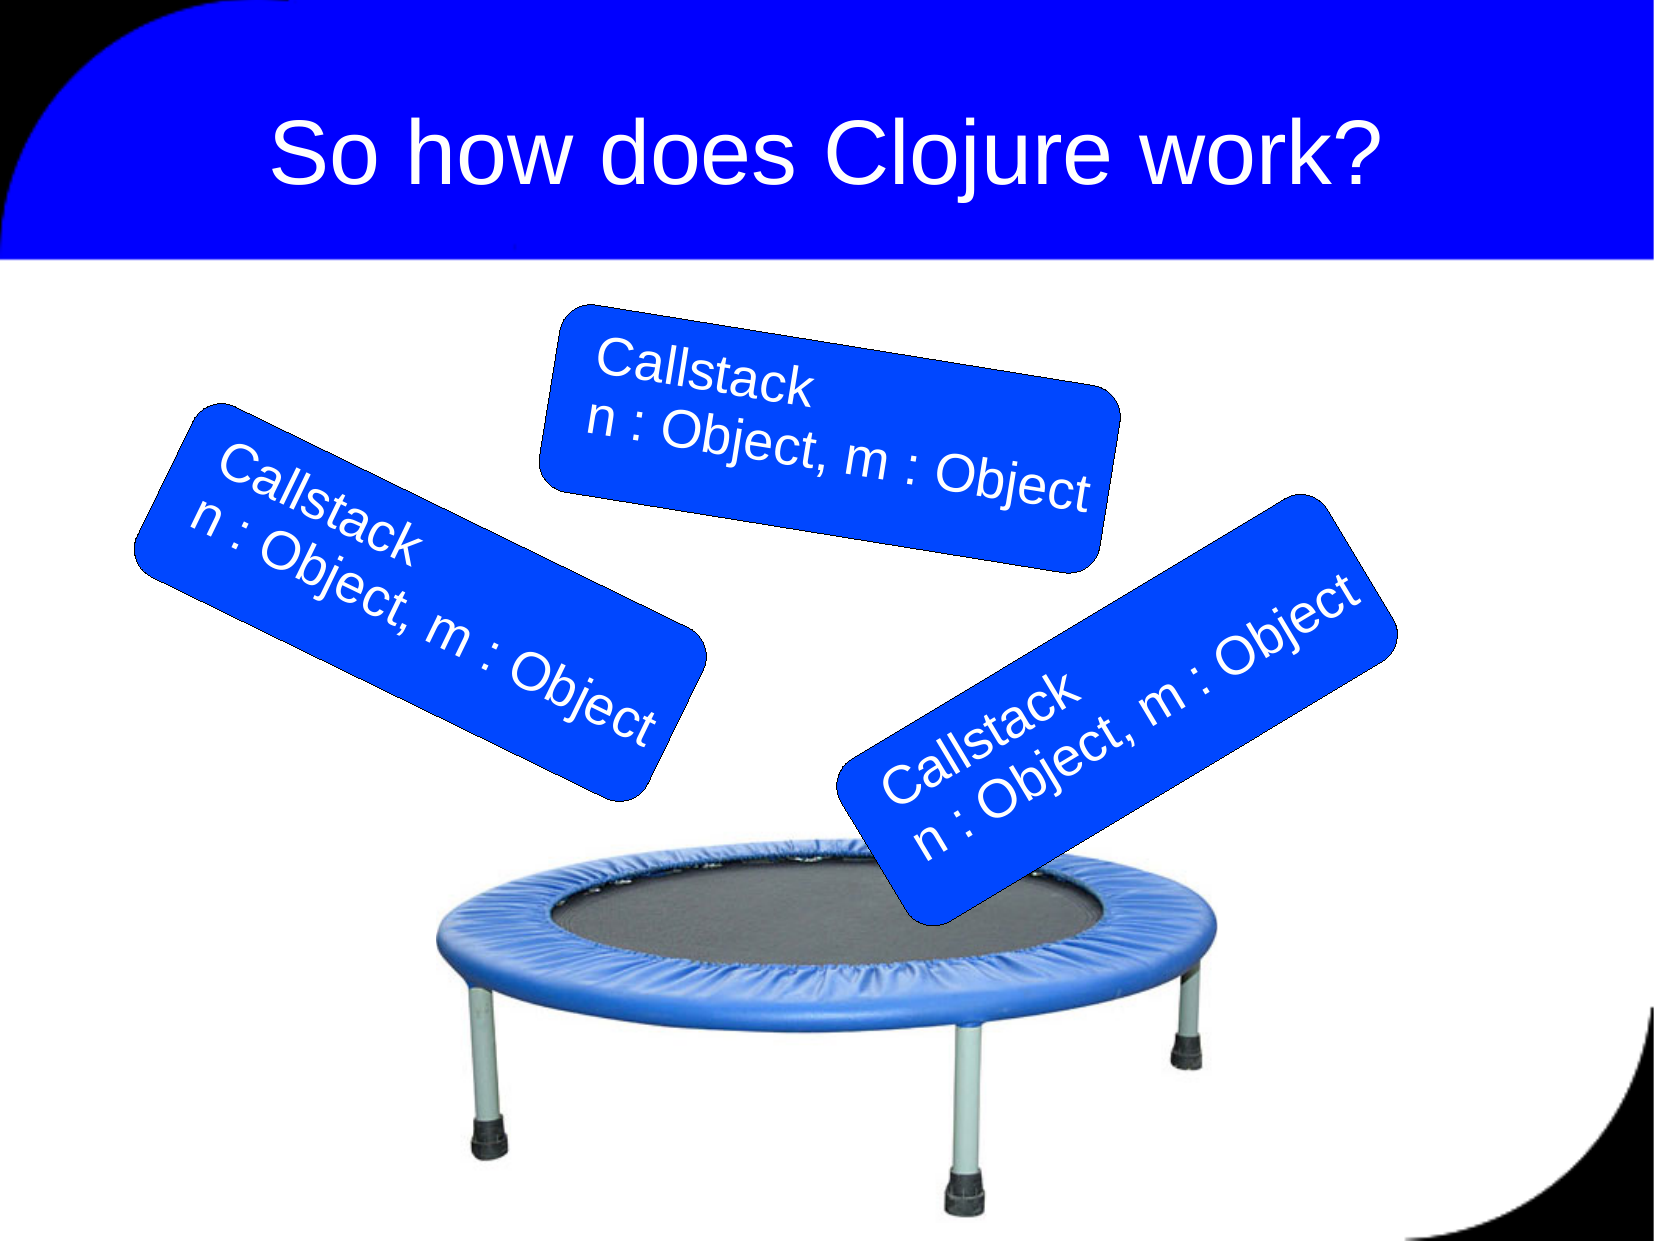

# So how does Clojure work?
Callstack
n : Object, m : Object
Callstack
n : Object, m : Object
Callstack
n : Object, m : Object